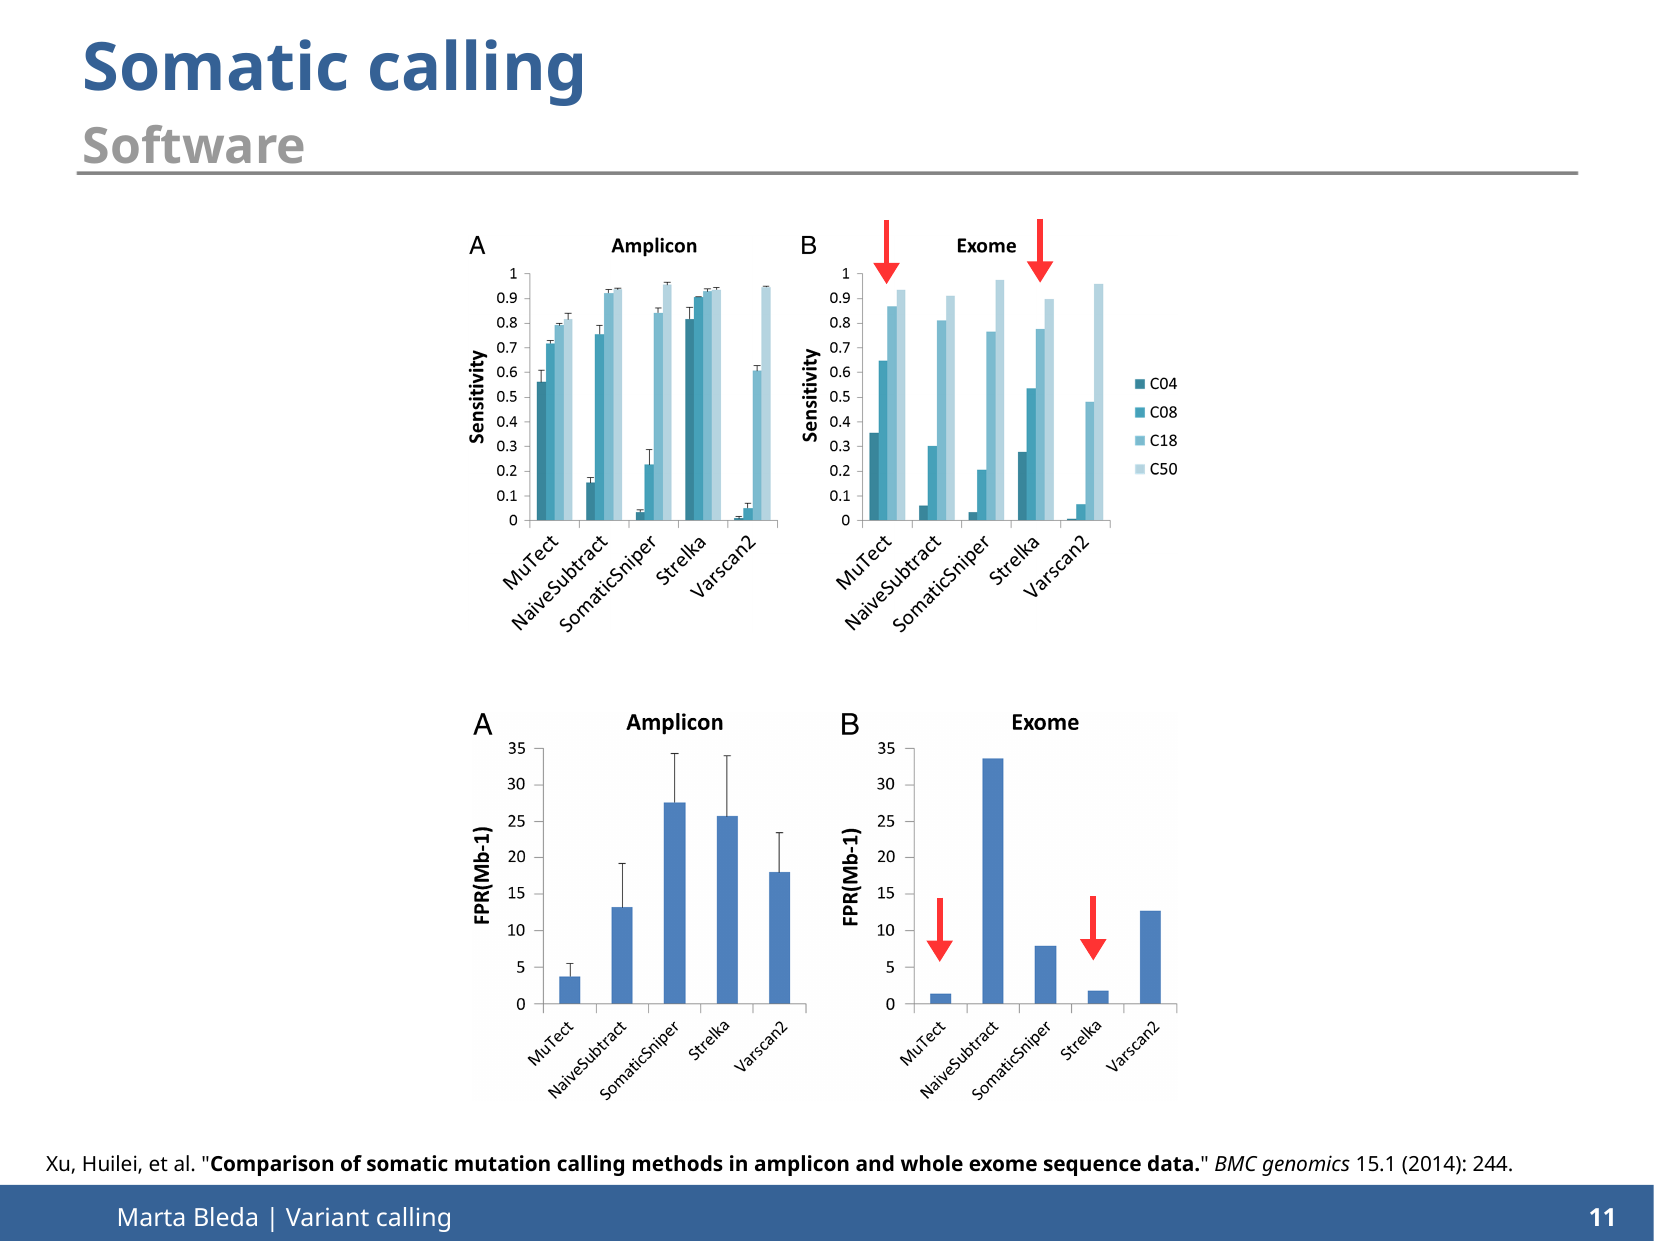

# Somatic calling Software
Xu, Huilei, et al. "Comparison of somatic mutation calling methods in amplicon and whole exome sequence data." BMC genomics 15.1 (2014): 244.
Marta Bleda | Variant calling
11